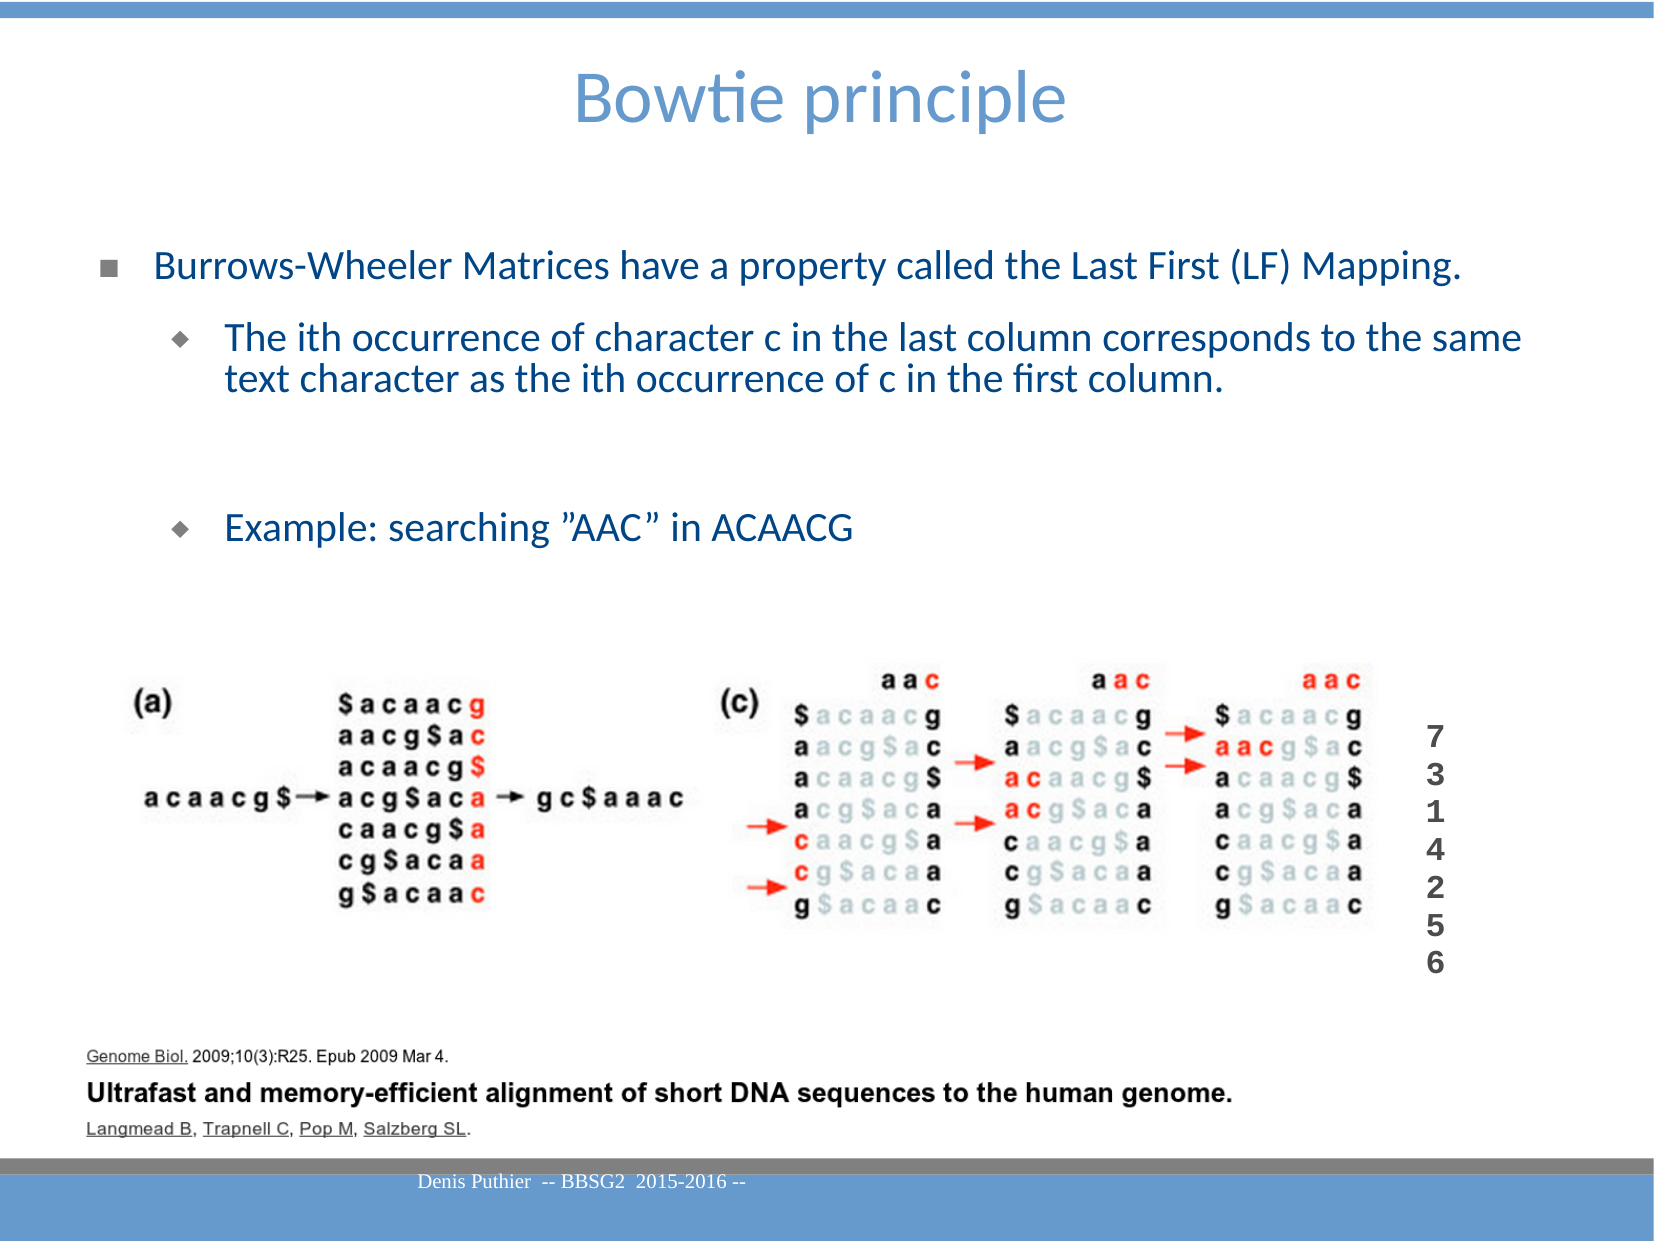

Bowtie principle
# Burrows-Wheeler Matrices have a property called the Last First (LF) Mapping.
The ith occurrence of character c in the last column corresponds to the same text character as the ith occurrence of c in the first column.
Example: searching ”AAC” in ACAACG
7
3
1
4
2
5
6